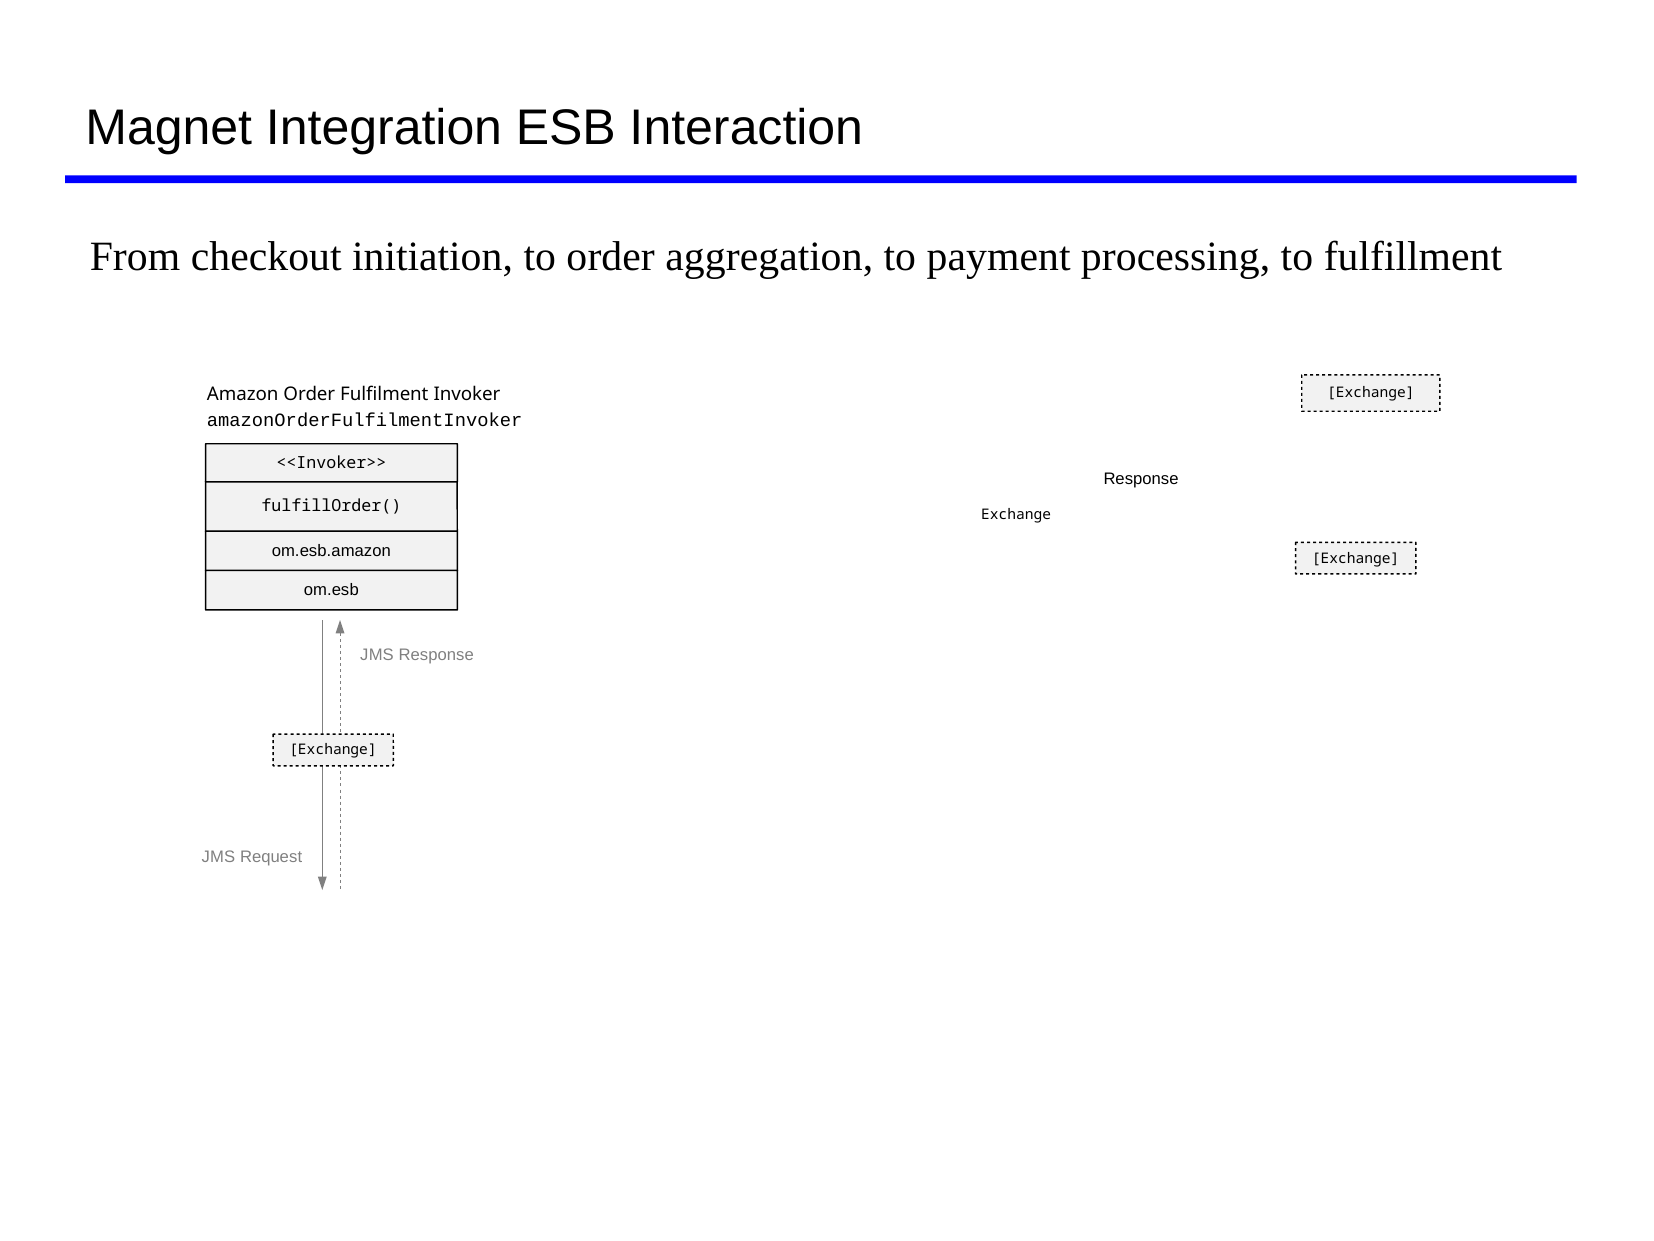

Magnet Integration ESB Interaction
# From checkout initiation, to order aggregation, to payment processing, to fulfillment
Amazon Order Fulfilment Invoker
[Exchange]
amazonOrderFulfilmentInvoker
<<Invoker>>
Response
fulfillOrder()
Exchange
om.esb.amazon
[Exchange]
om.esb
JMS Response
[Exchange]
JMS Request